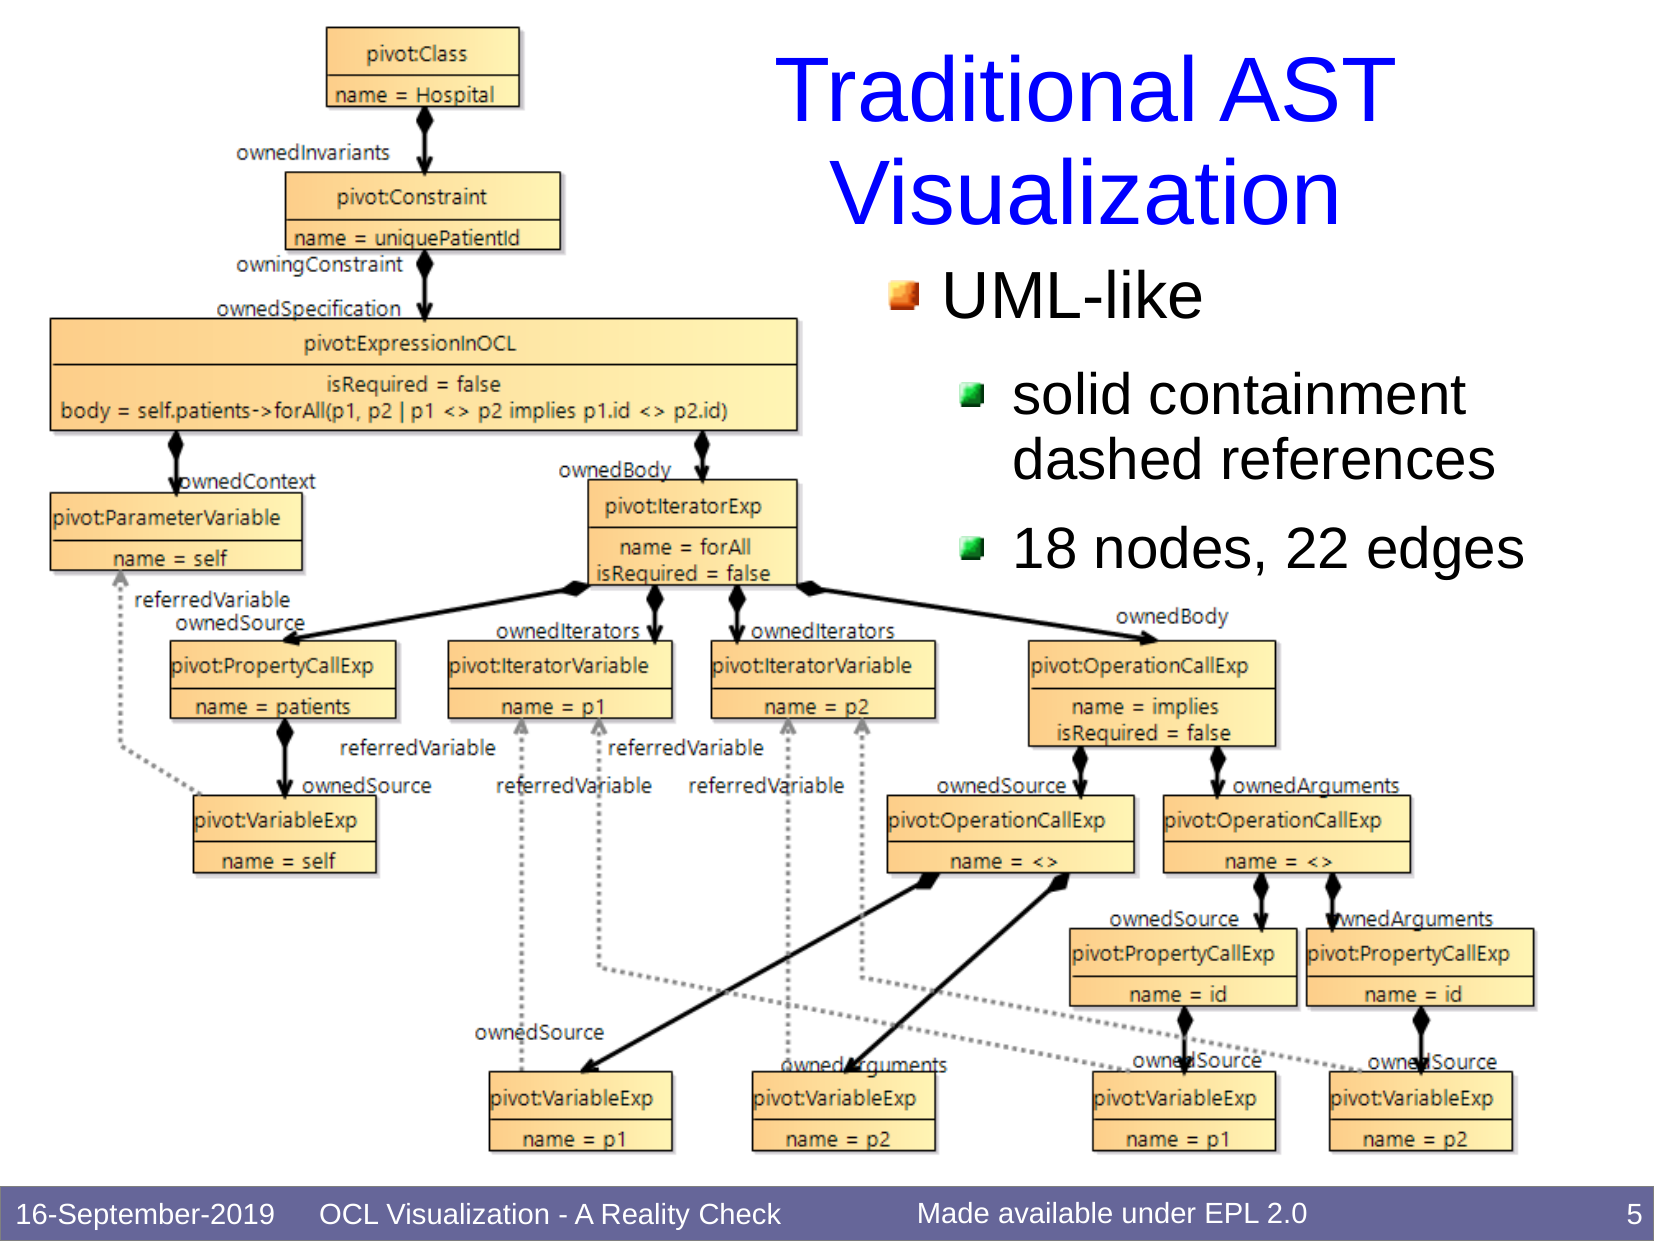

# Traditional AST Visualization
UML-like
solid containment
dashed references
18 nodes, 22 edges
16-September-2019
OCL Visualization - A Reality Check
5